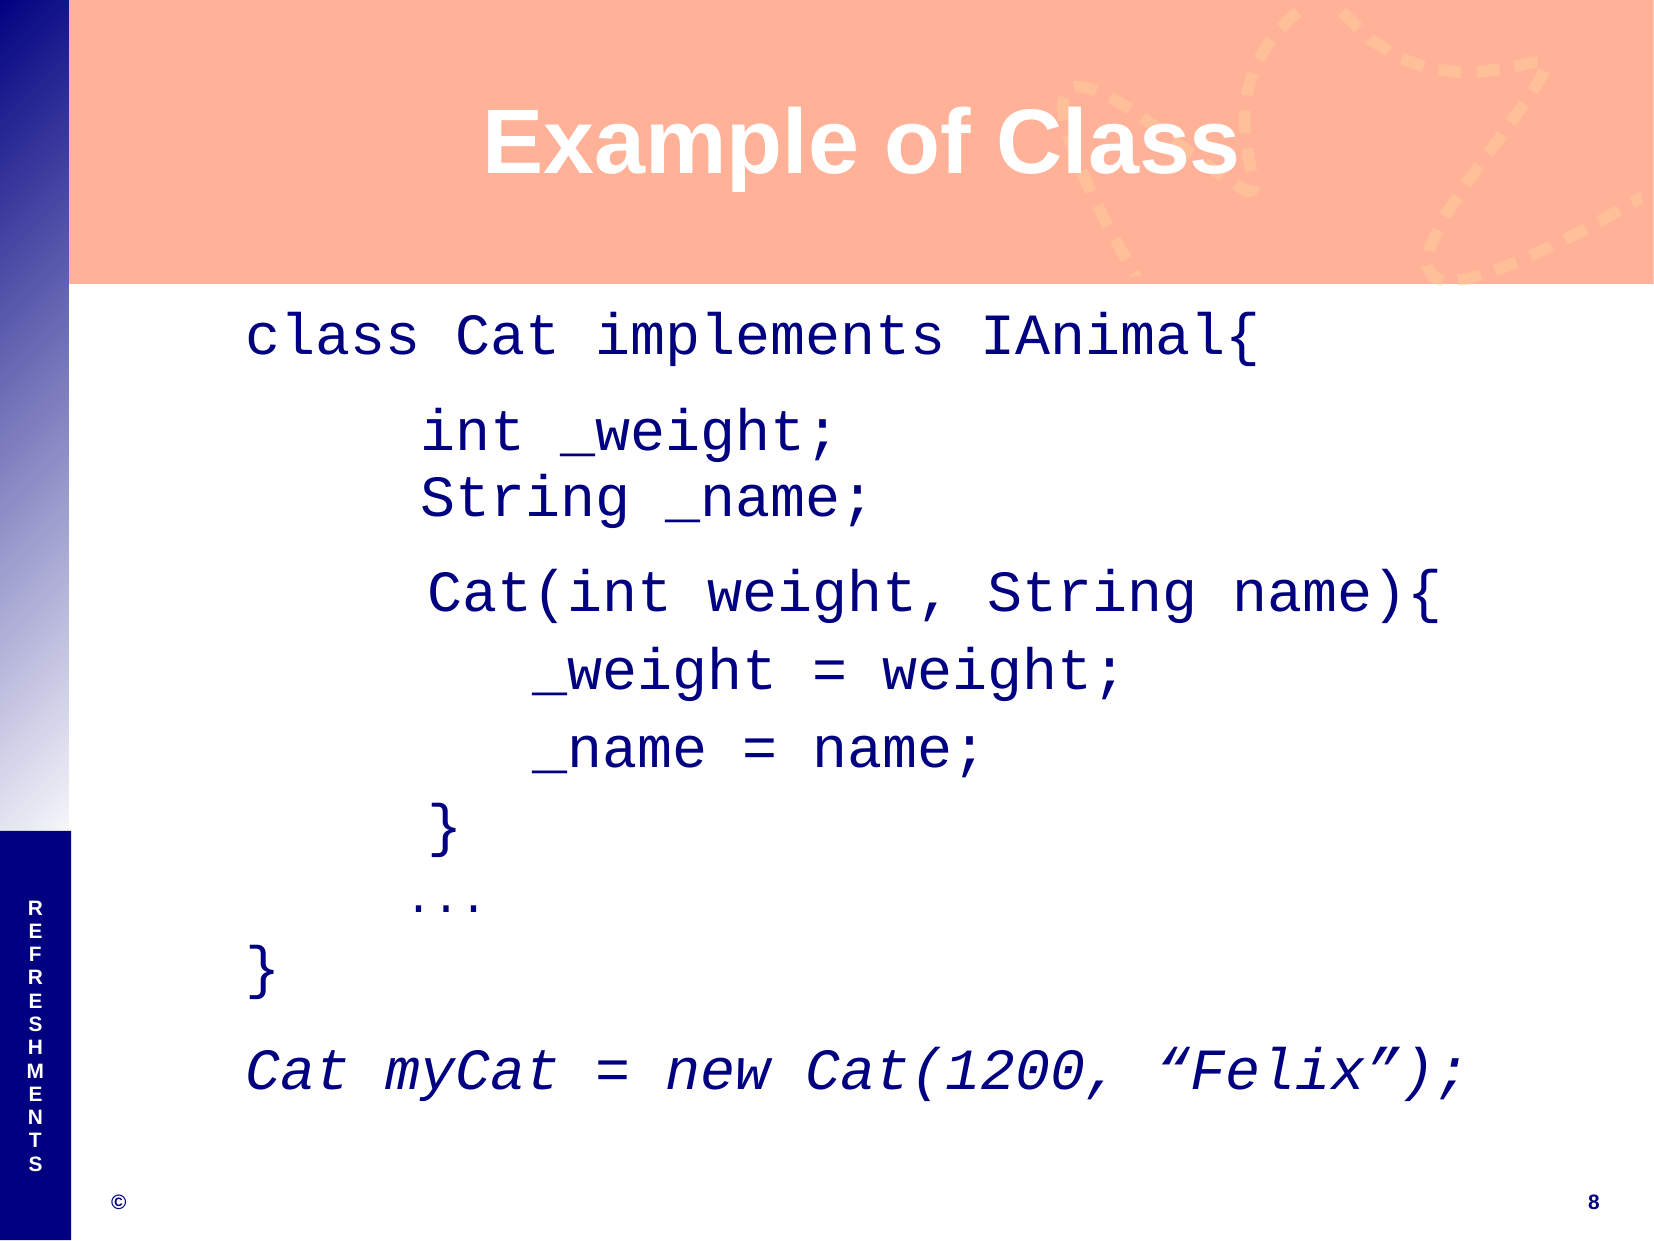

Example of Class
# class Cat implements IAnimal{
 int _weight;
 String _name;
 Cat(int weight, String name){
 _weight = weight;
 _name = name;
 }
 ...
}
Cat myCat = new Cat(1200, “Felix”);
R
E
F
R
E
S
H
M
E
N
T
S